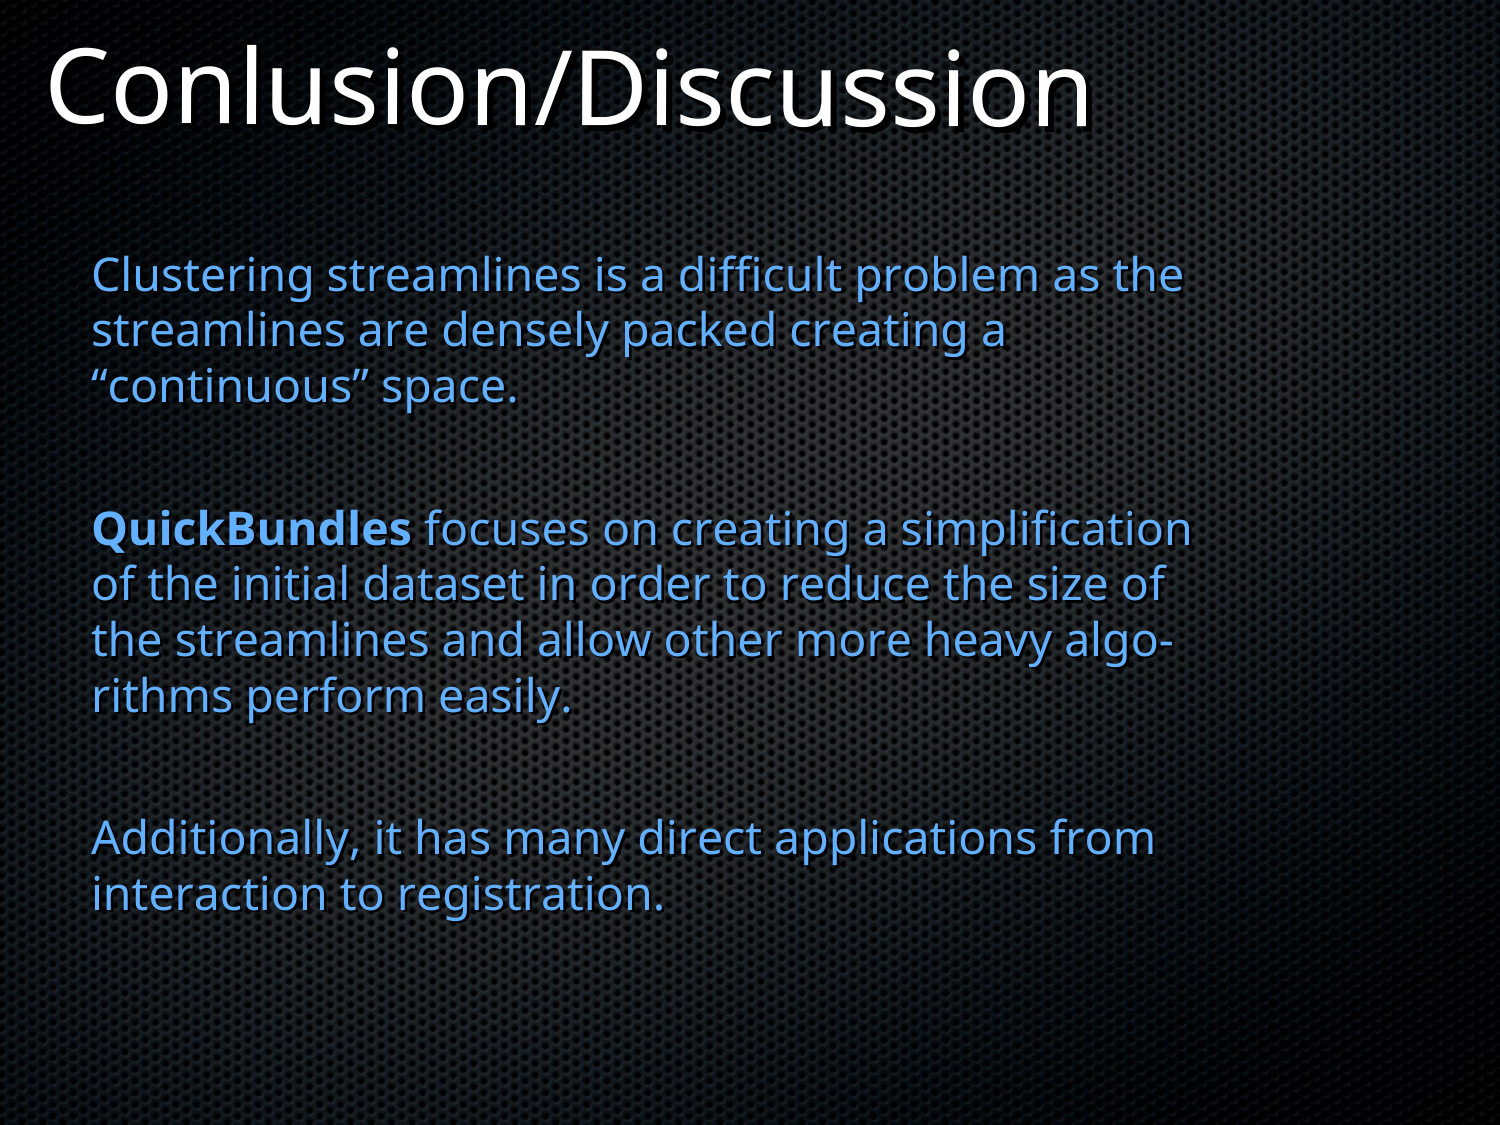

# Conlusion/Discussion
Clustering streamlines is a difficult problem as the streamlines are densely packed creating a “continuous” space.
QuickBundles focuses on creating a simplification of the initial dataset in order to reduce the size of the streamlines and allow other more heavy algo- rithms perform easily.
Additionally, it has many direct applications from interaction to registration.